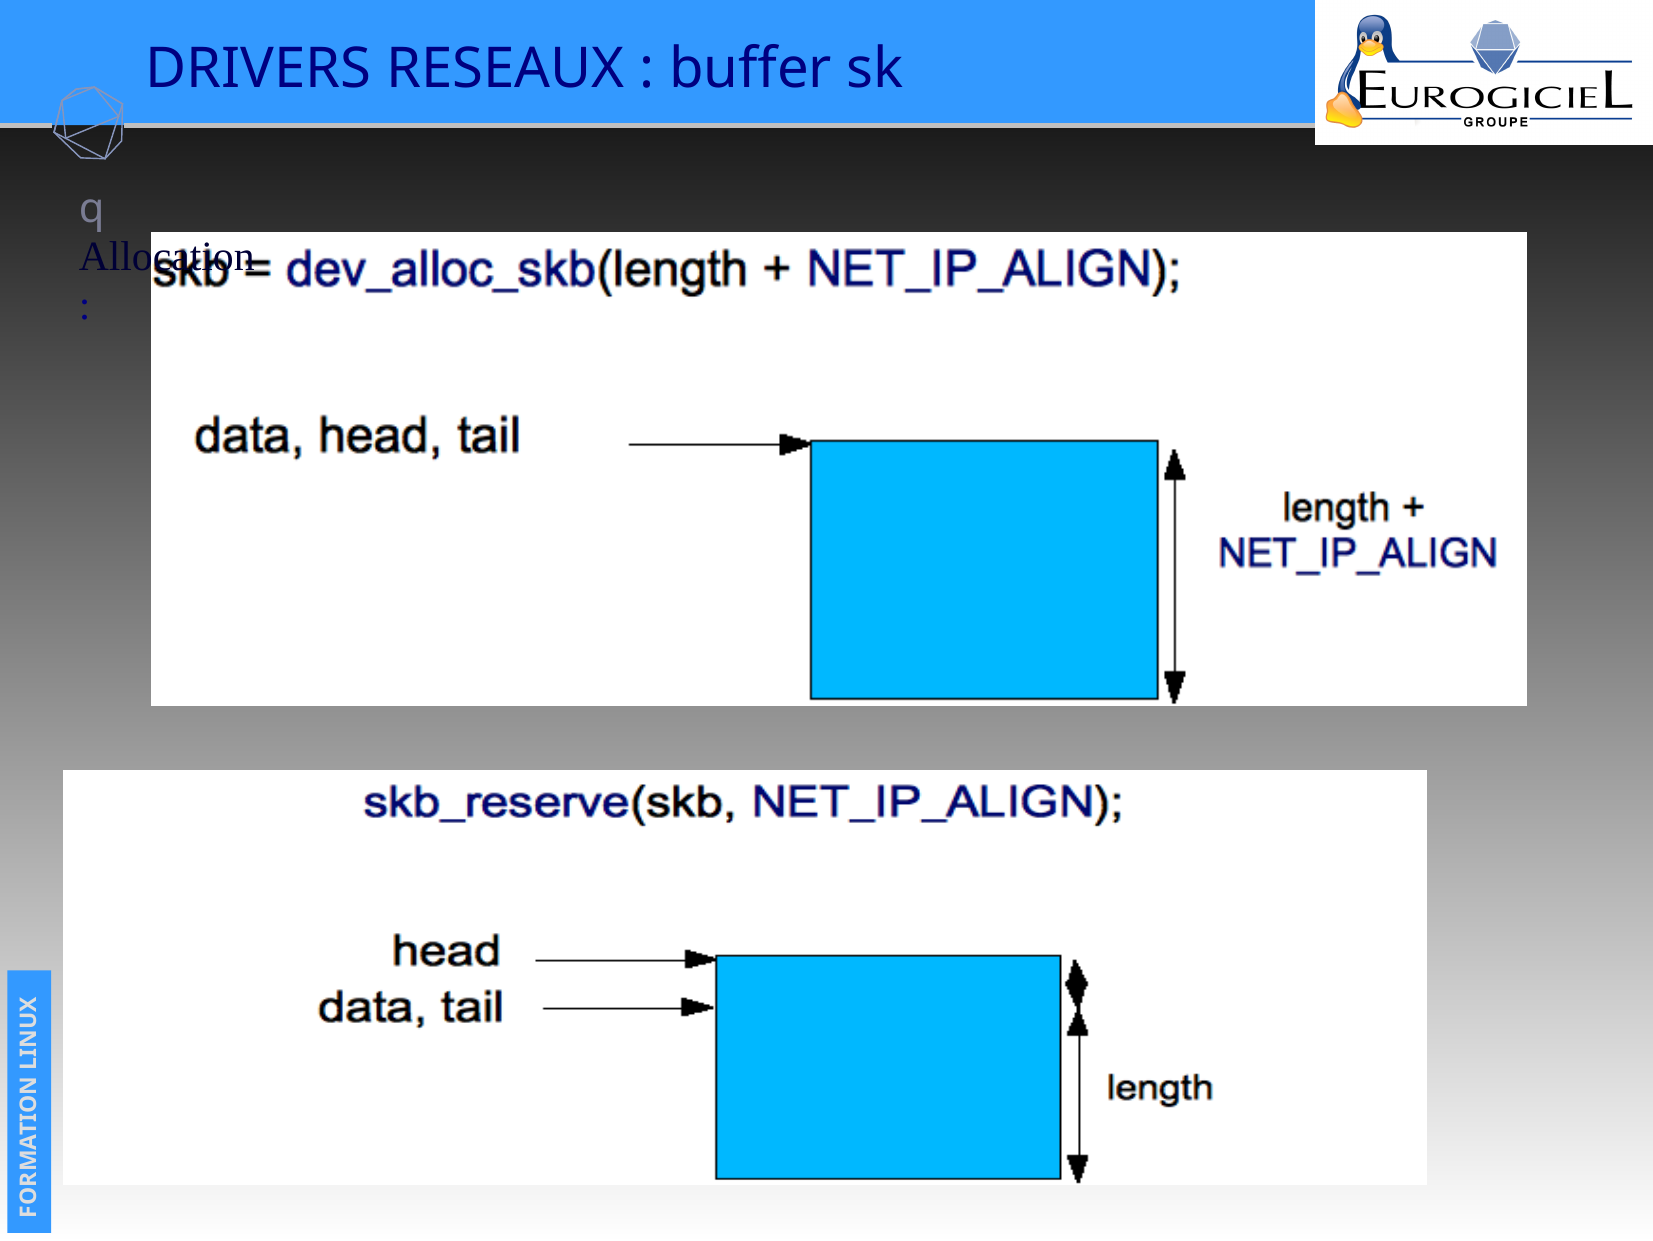

# DRIVERS RESEAUX : buffer sk
 Allocation :